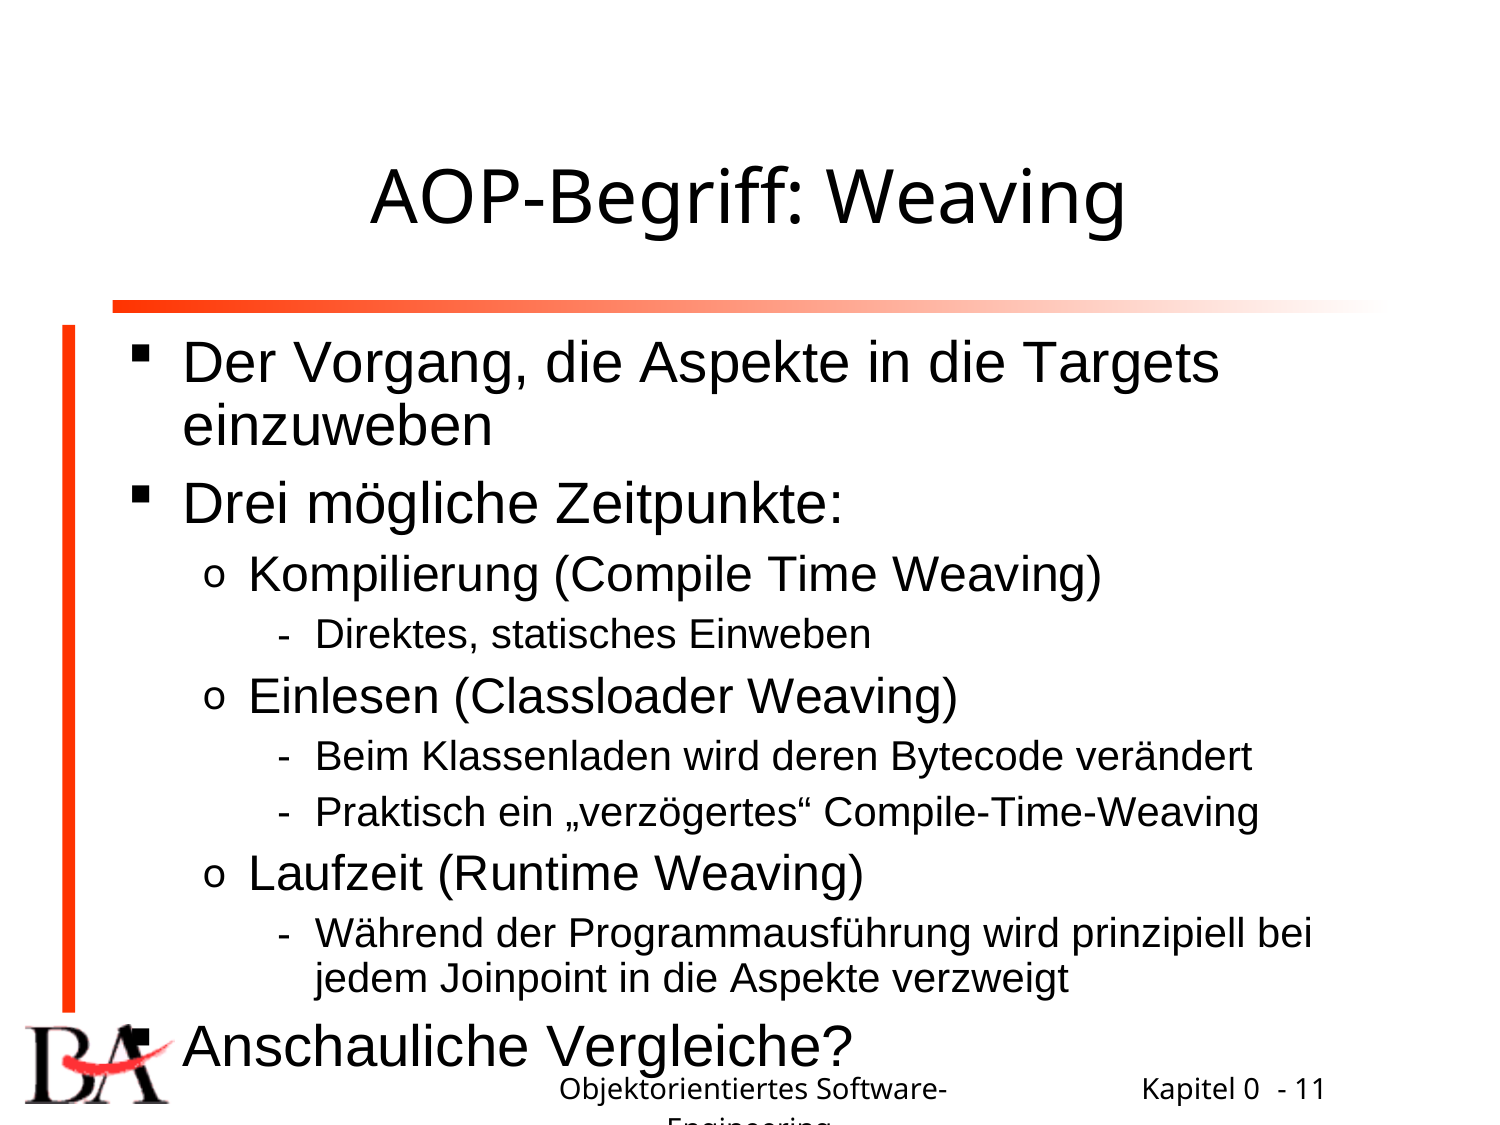

# AOP-Begriff: Weaving
Der Vorgang, die Aspekte in die Targets einzuweben
Drei mögliche Zeitpunkte:
Kompilierung (Compile Time Weaving)
Direktes, statisches Einweben
Einlesen (Classloader Weaving)
Beim Klassenladen wird deren Bytecode verändert
Praktisch ein „verzögertes“ Compile-Time-Weaving
Laufzeit (Runtime Weaving)
Während der Programmausführung wird prinzipiell bei jedem Joinpoint in die Aspekte verzweigt
Anschauliche Vergleiche?
11